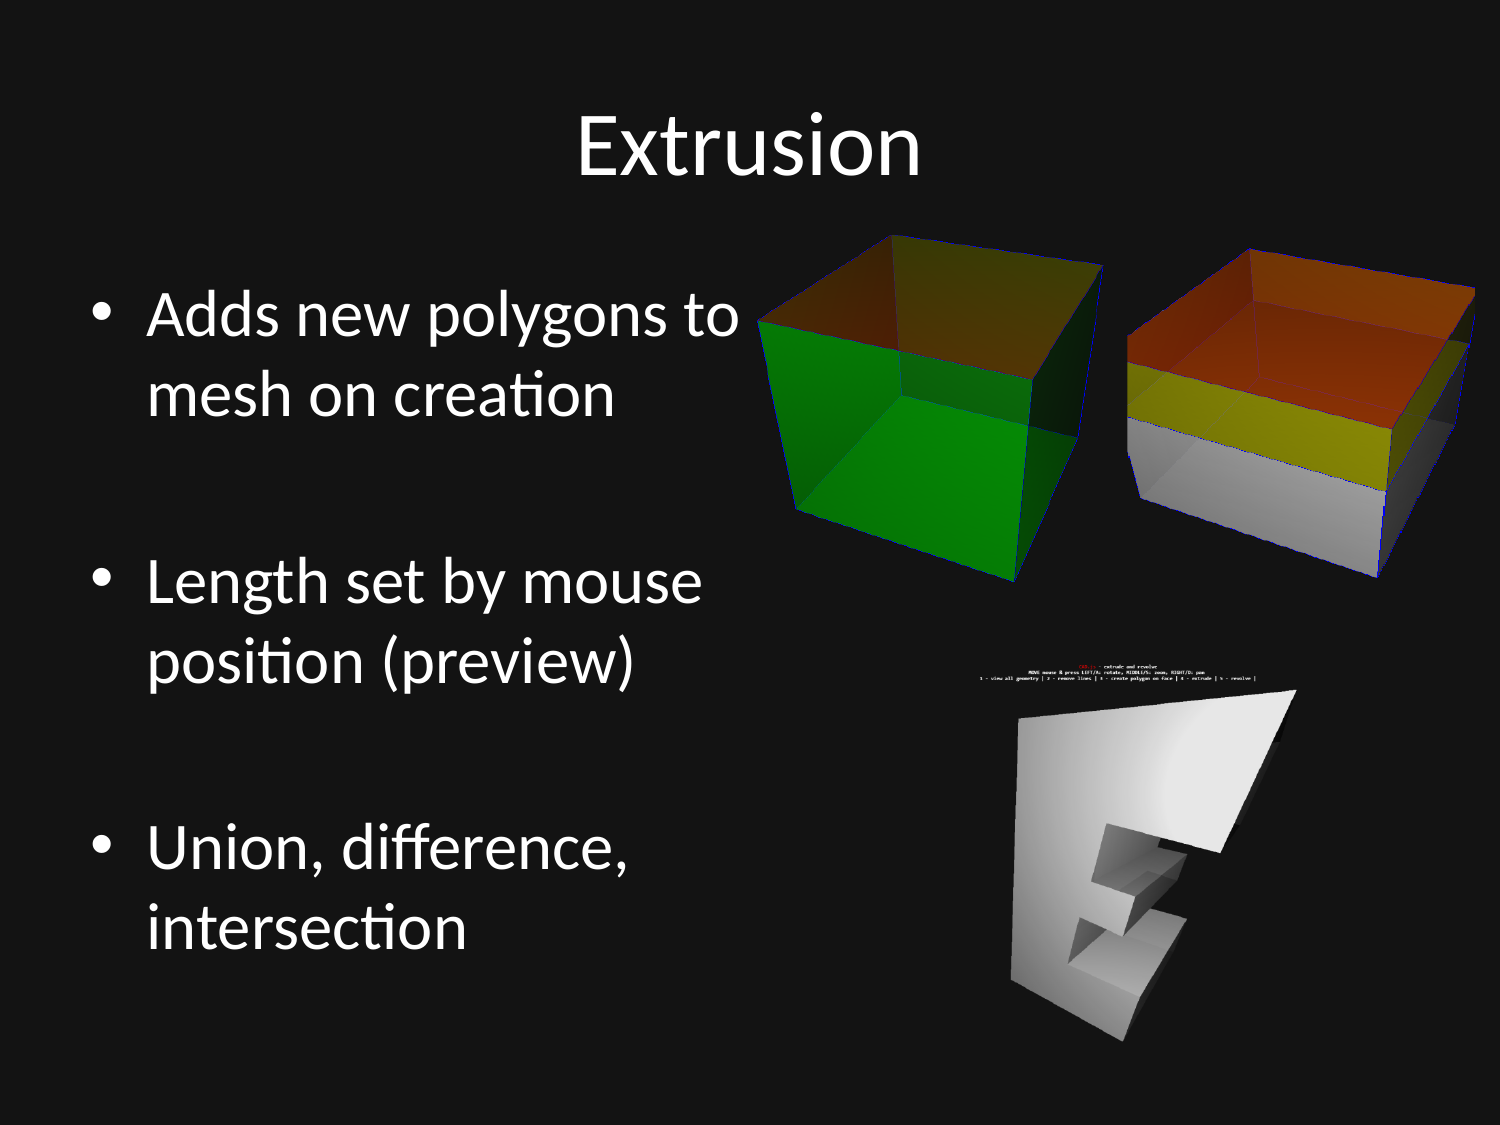

# Extrusion
Adds new polygons to mesh on creation
Length set by mouse position (preview)
Union, difference, intersection